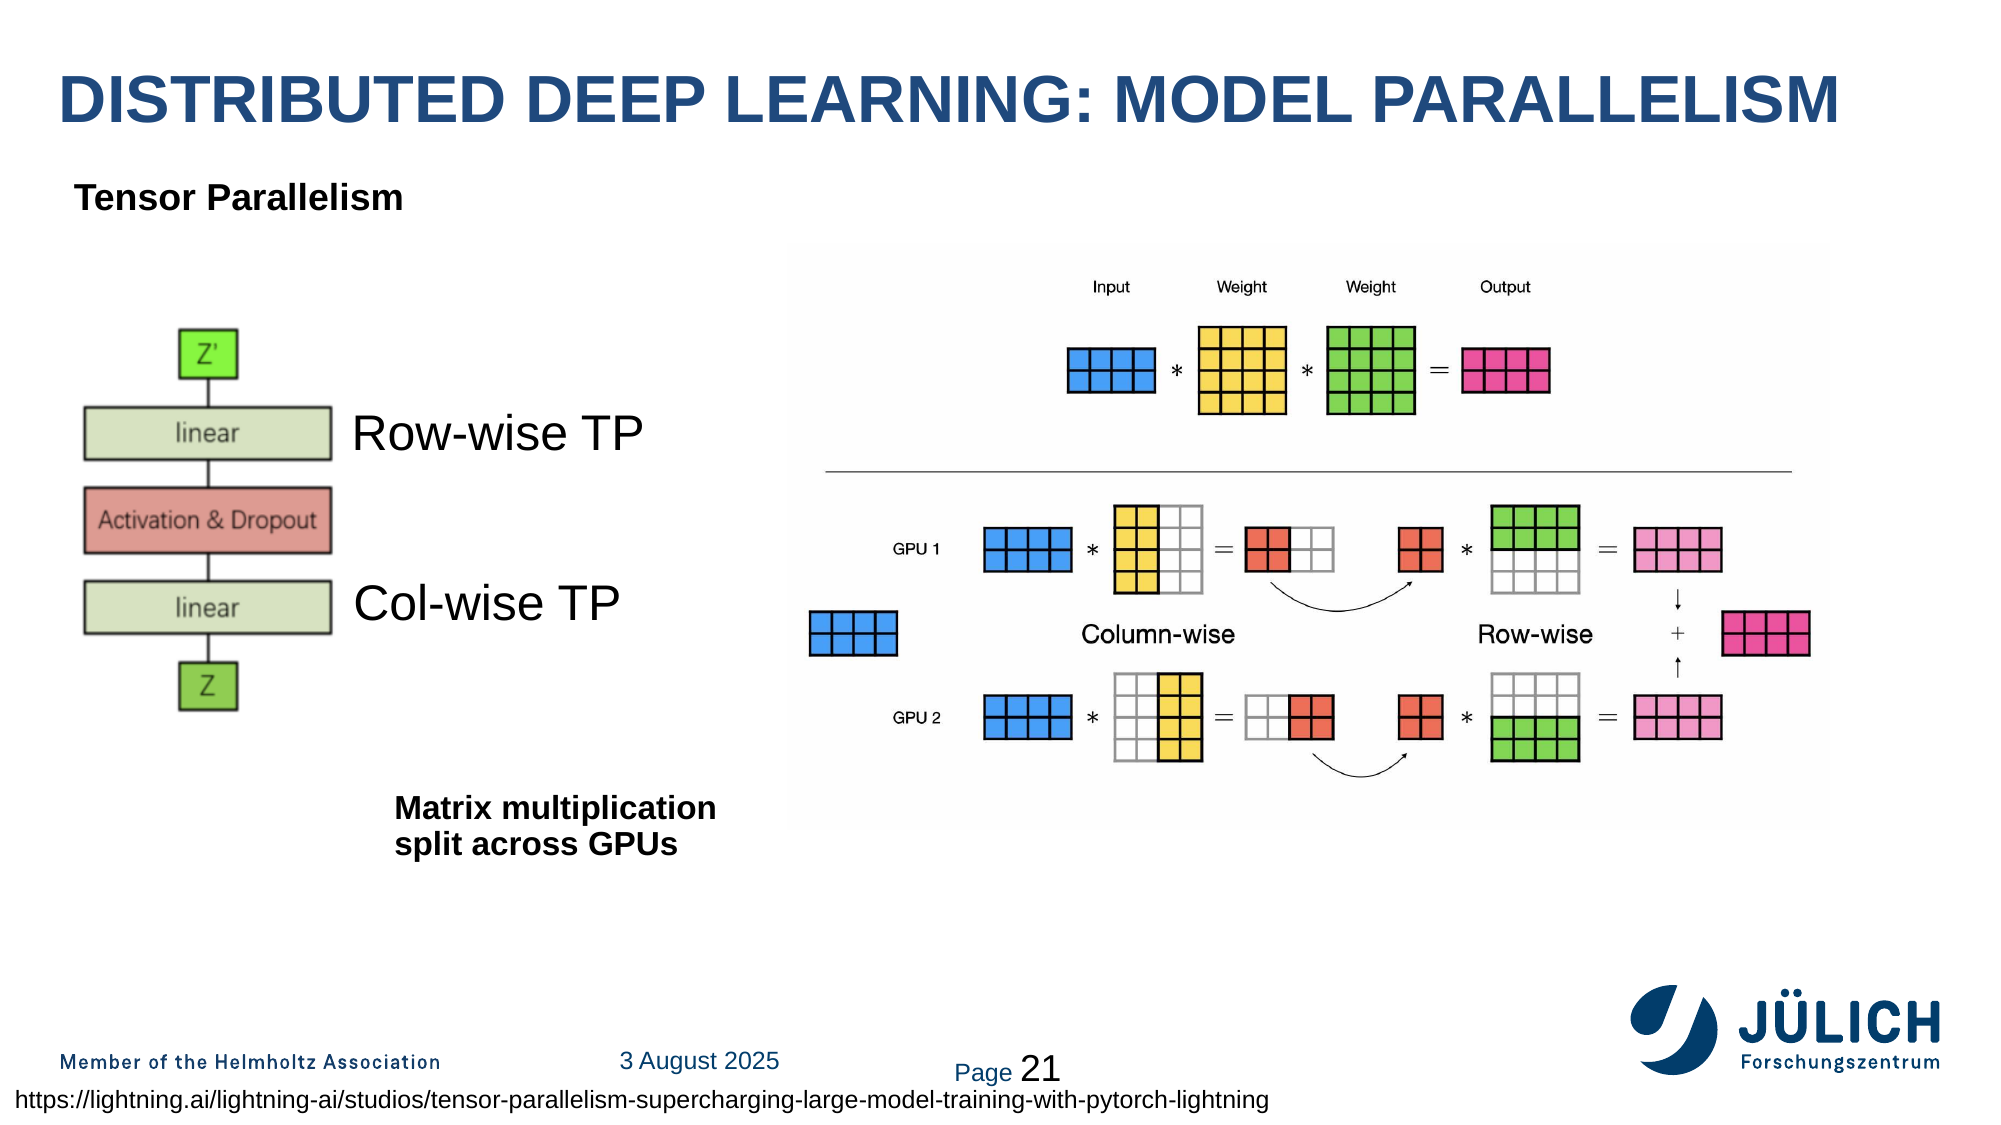

# Distributed deep learning: model parallelism
Tensor Parallelism
Row-wise TP
Col-wise TP
Matrix multiplication split across GPUs
3 August 2025
Page
https://lightning.ai/lightning-ai/studios/tensor-parallelism-supercharging-large-model-training-with-pytorch-lightning